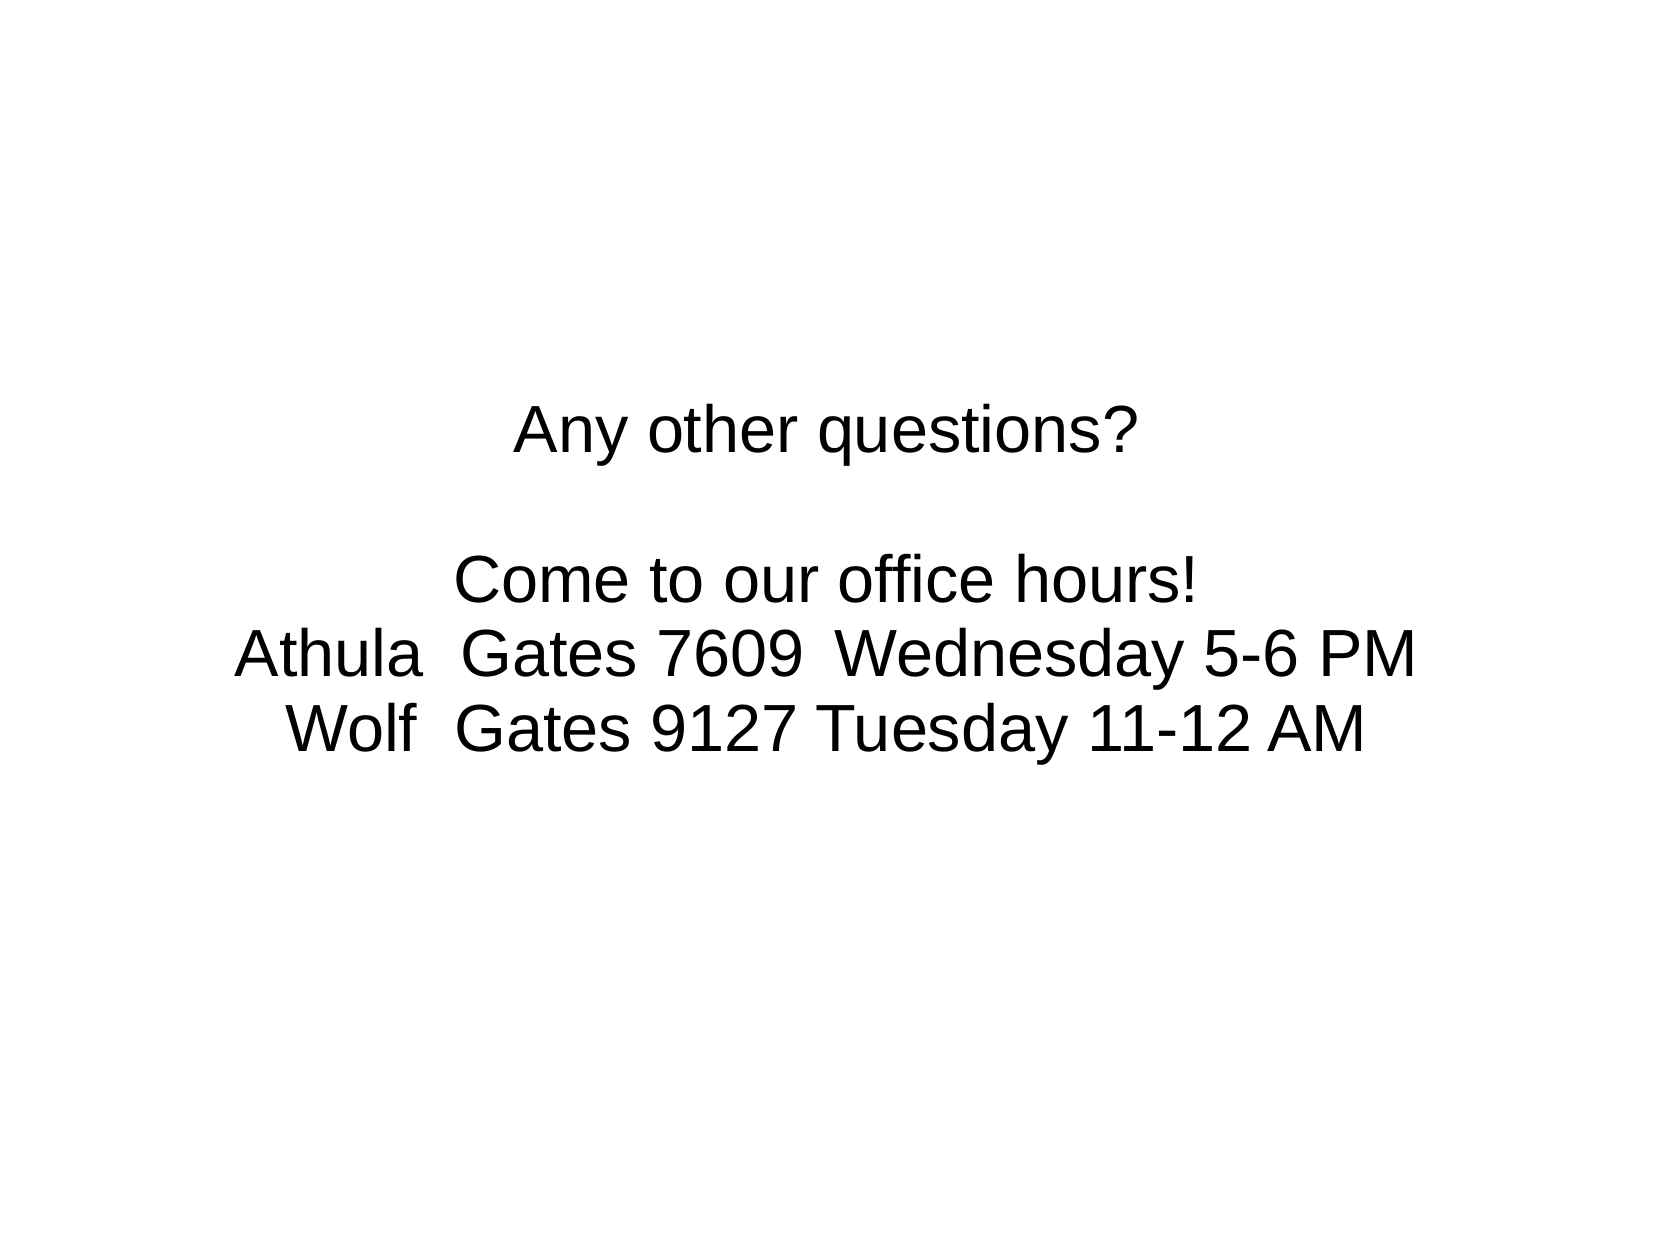

# Any other questions?
Come to our office hours!
Athula Gates 7609	Wednesday 5-6 PM
Wolf Gates 9127 Tuesday 11-12 AM